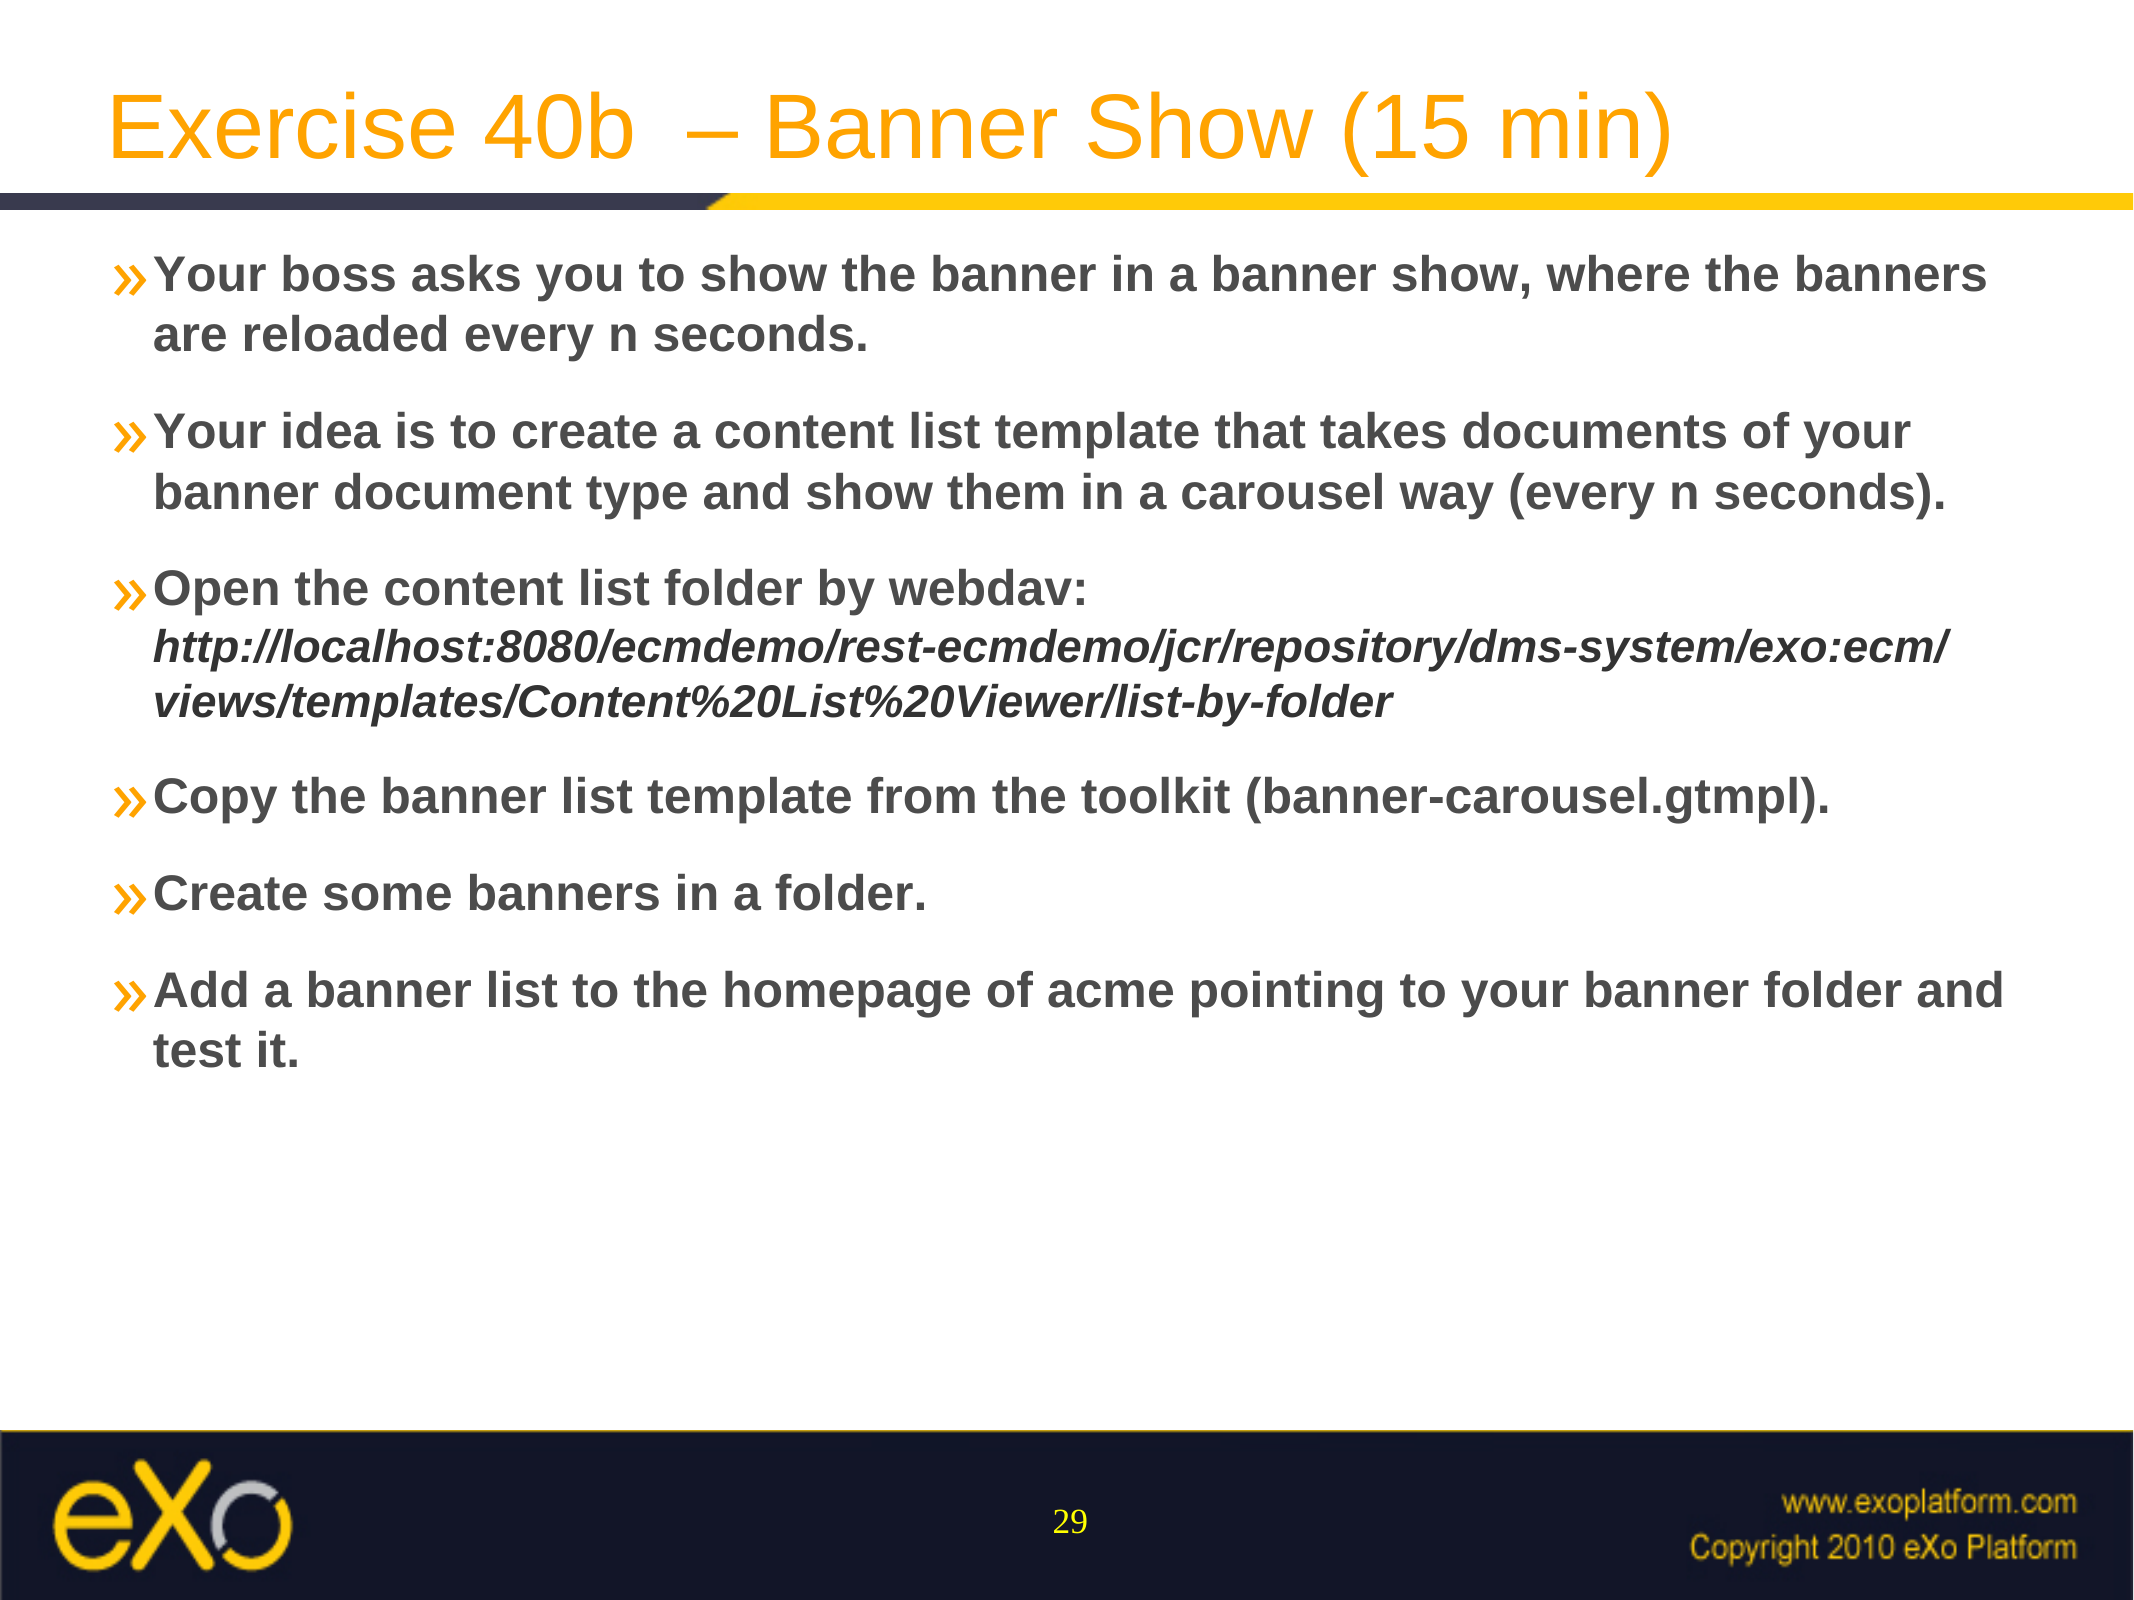

Exercise 40b – Banner Show (15 min)
Your boss asks you to show the banner in a banner show, where the banners are reloaded every n seconds.
Your idea is to create a content list template that takes documents of your banner document type and show them in a carousel way (every n seconds).
Open the content list folder by webdav:
http://localhost:8080/ecmdemo/rest-ecmdemo/jcr/repository/dms-system/exo:ecm/views/templates/Content%20List%20Viewer/list-by-folder
Copy the banner list template from the toolkit (banner-carousel.gtmpl).
Create some banners in a folder.
Add a banner list to the homepage of acme pointing to your banner folder and test it.